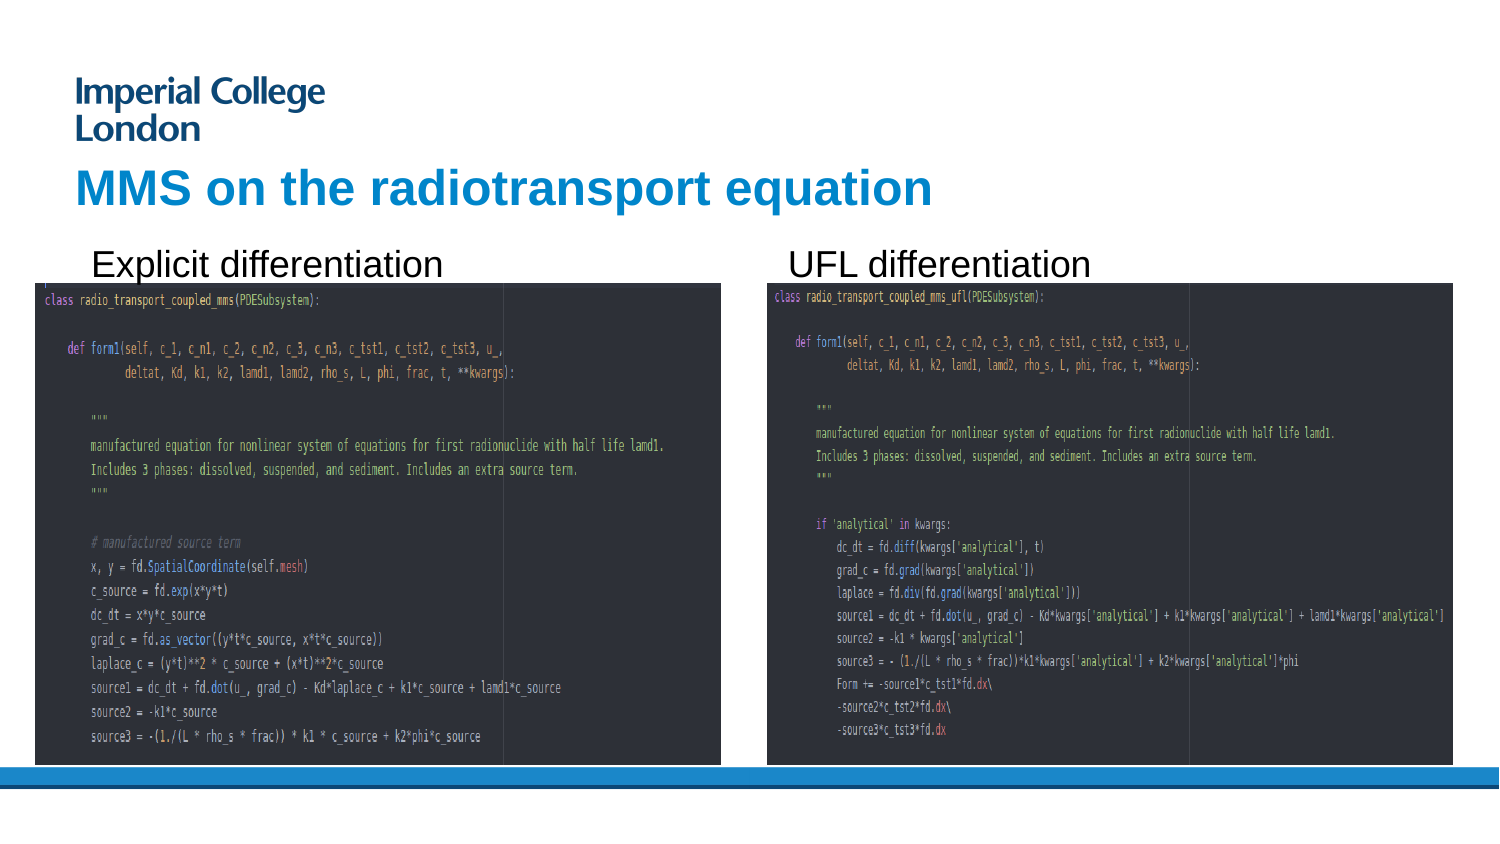

# MMS on the radiotransport equation
Explicit differentiation
UFL differentiation